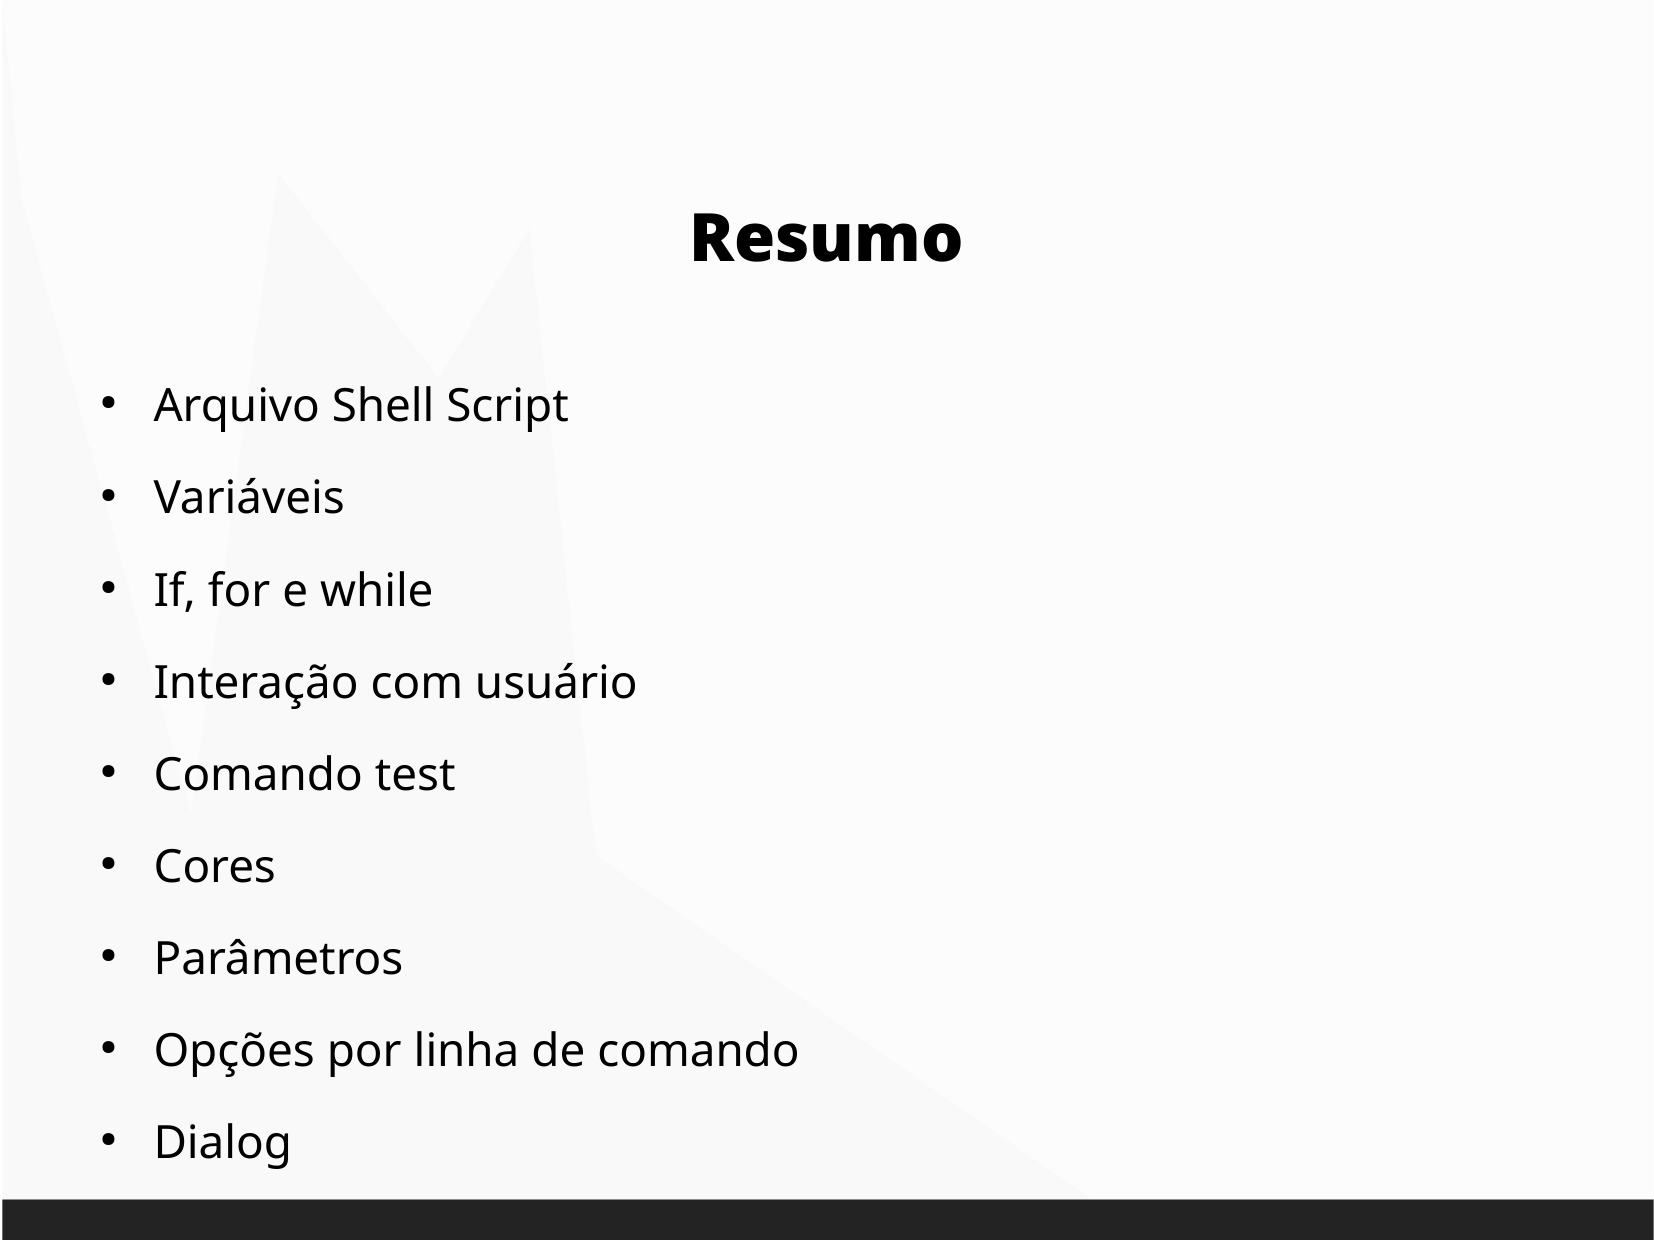

# Resumo
Arquivo Shell Script
Variáveis
If, for e while
Interação com usuário
Comando test
Cores
Parâmetros
Opções por linha de comando
Dialog